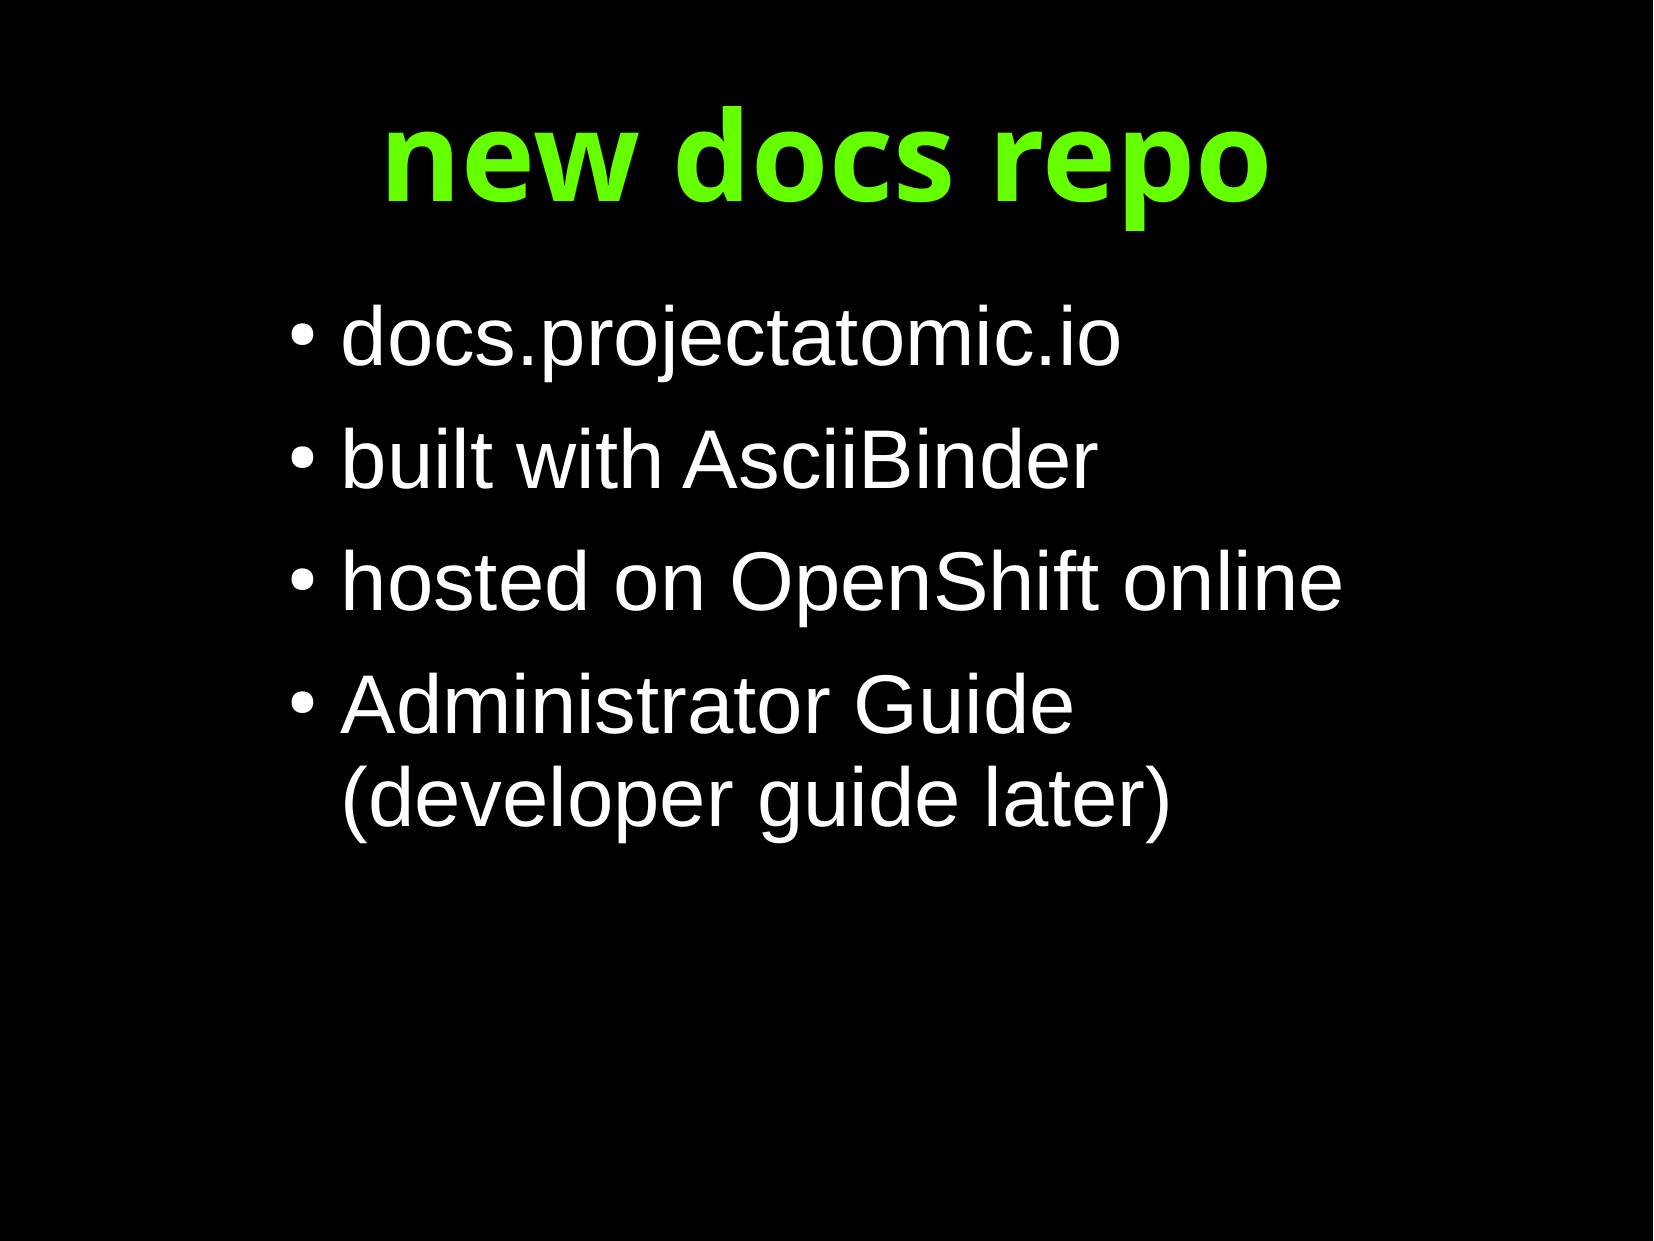

# new docs repo
docs.projectatomic.io
built with AsciiBinder
hosted on OpenShift online
Administrator Guide
(developer guide later)